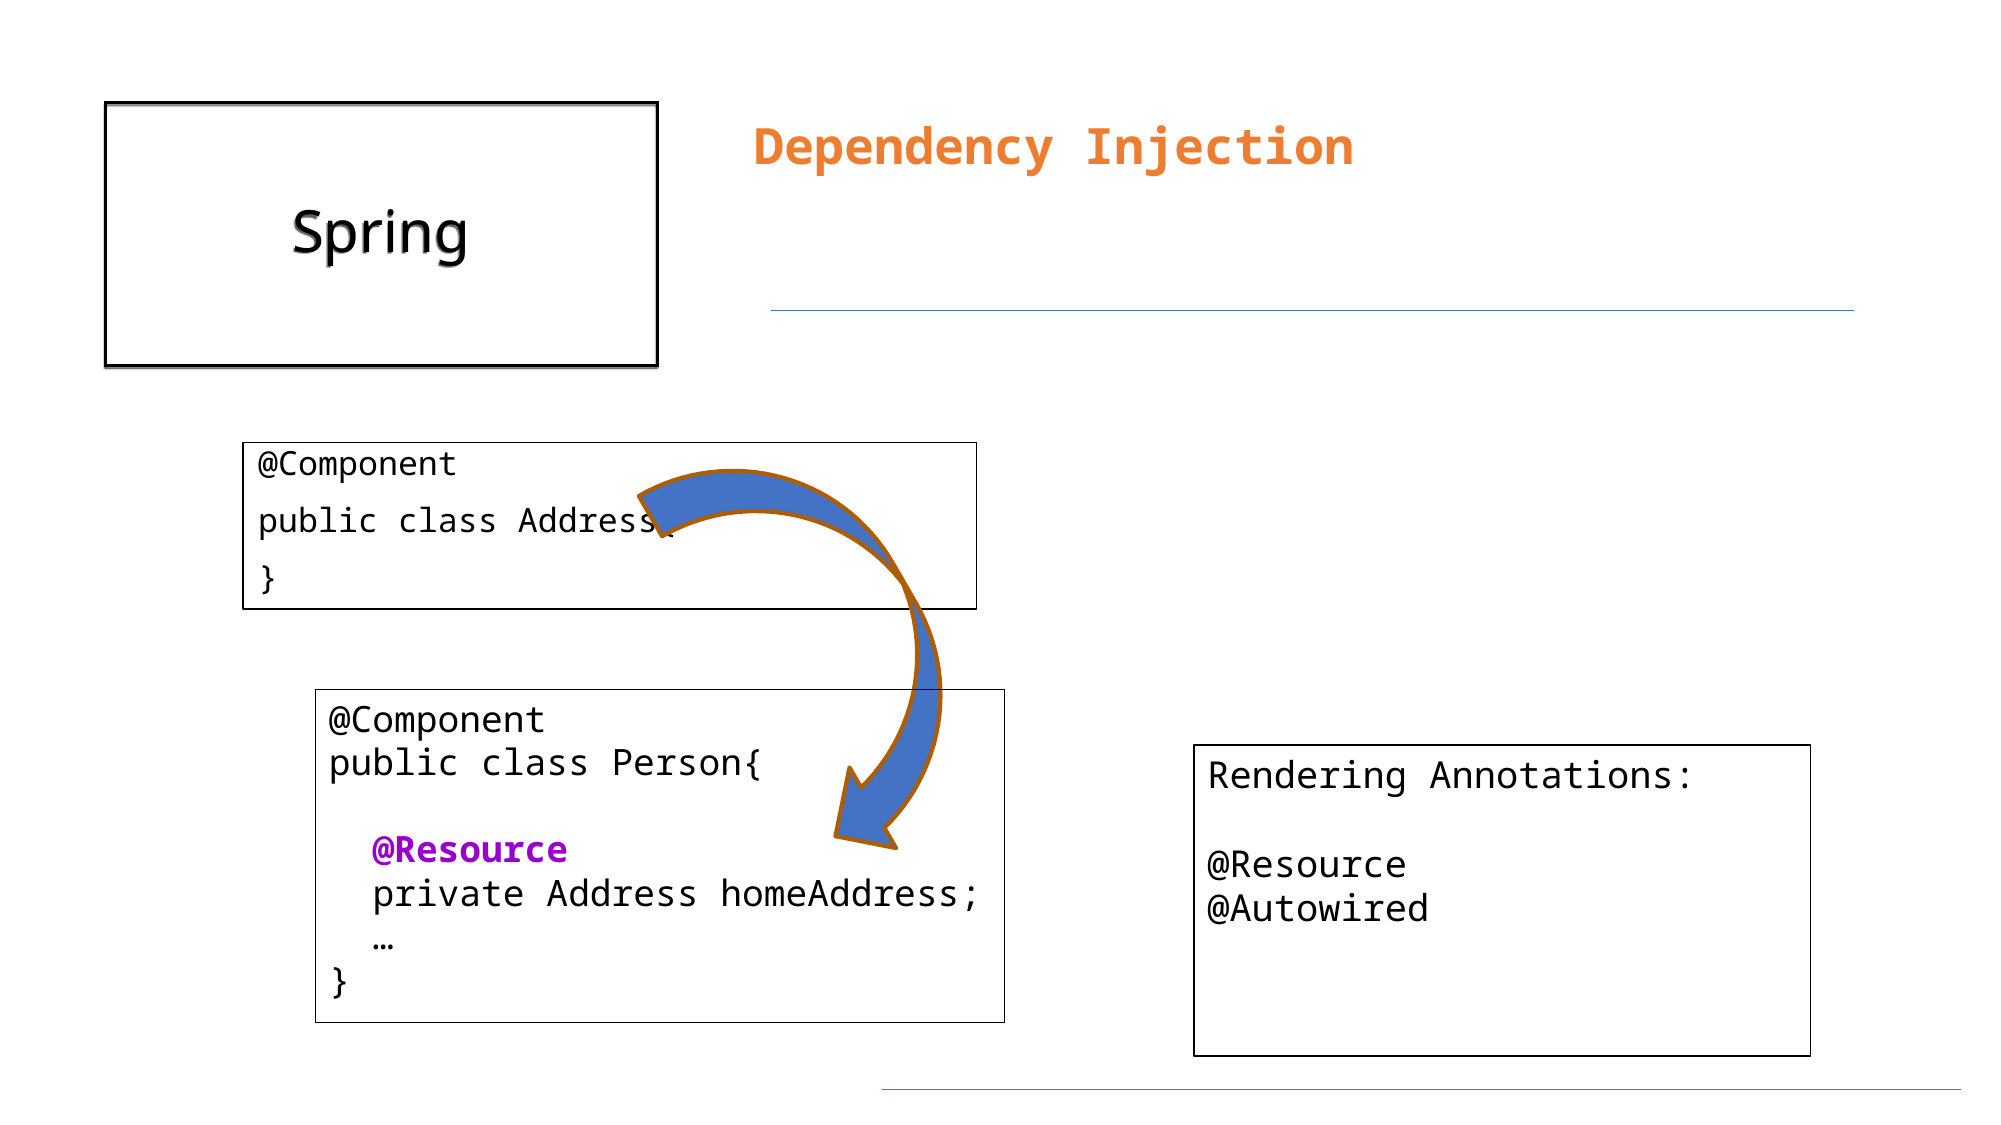

# Spring
Dependency Injection
@Component
public class Address{
}
@Component
public class Person{
 @Resource
 private Address homeAddress;
 …
}
Rendering Annotations:
@Resource
@Autowired